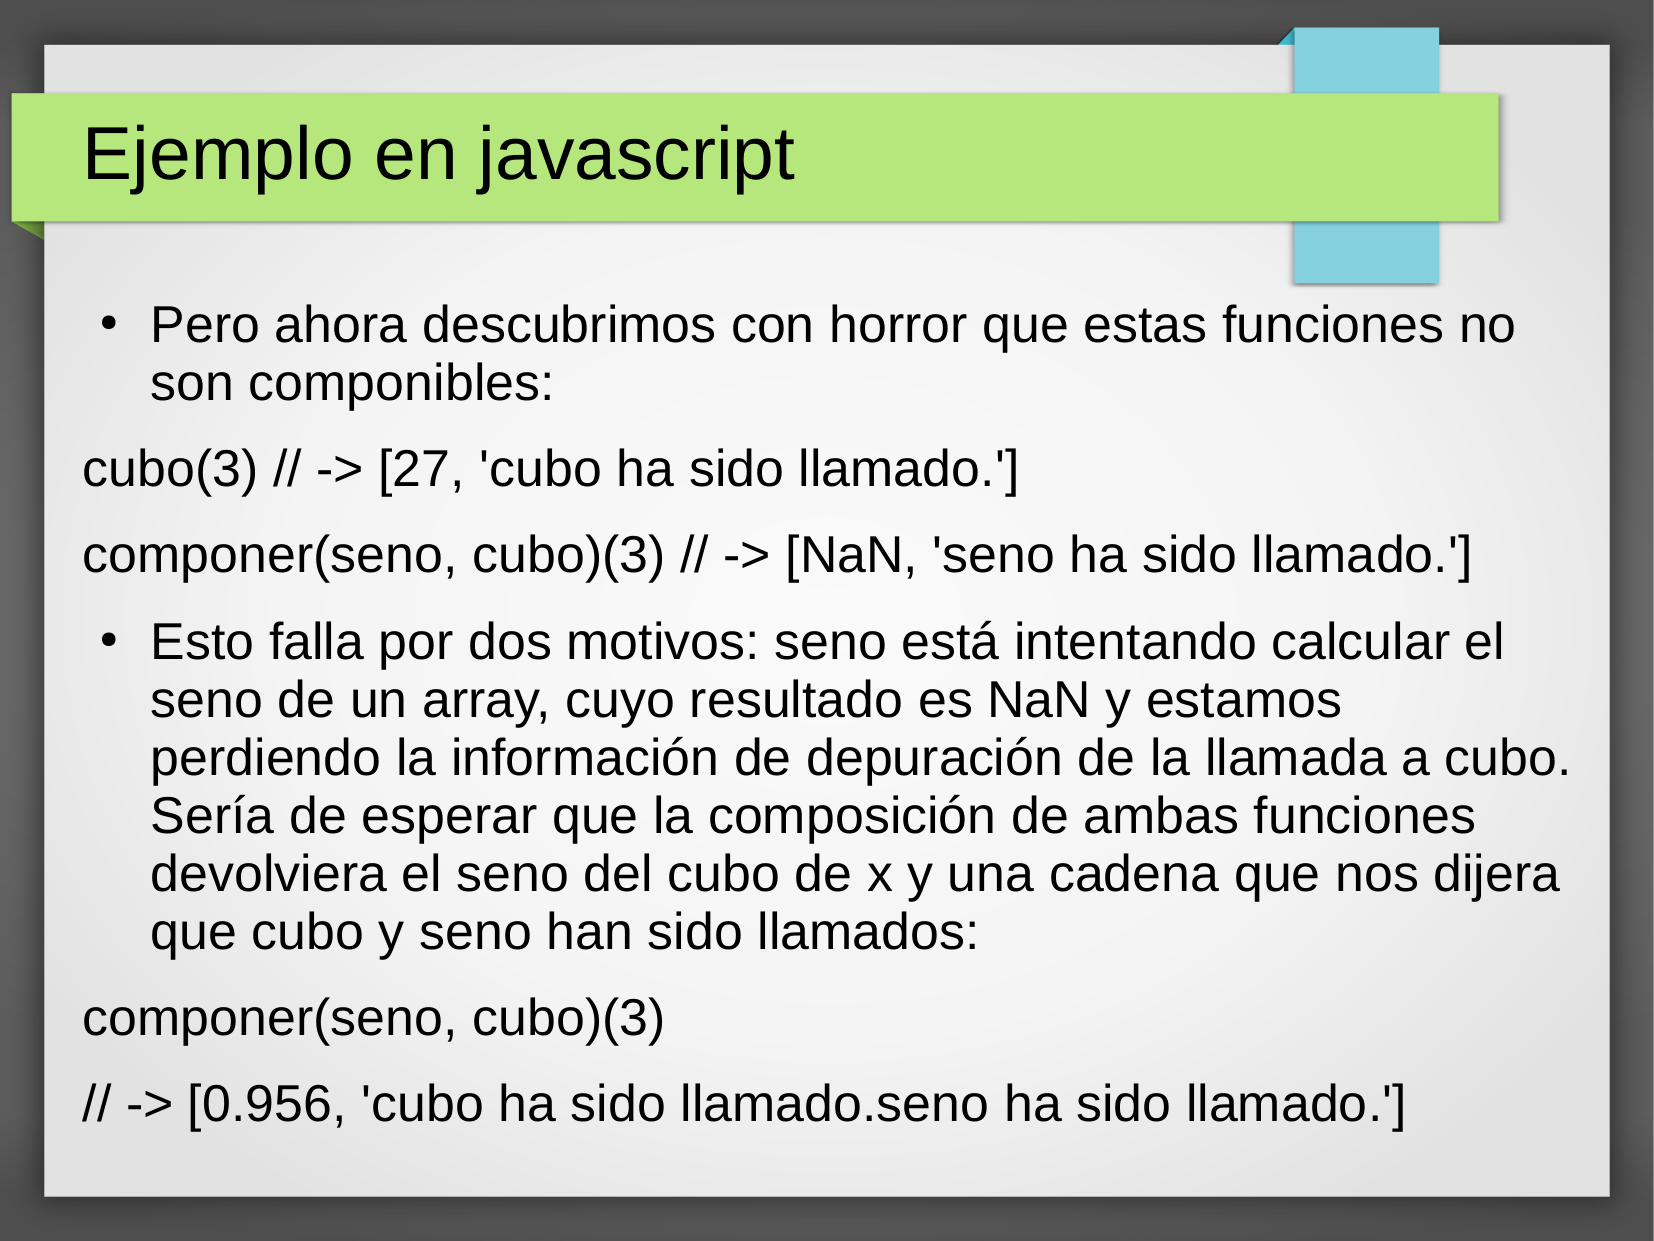

# Ejemplo en javascript
Pero ahora descubrimos con horror que estas funciones no son componibles:
cubo(3) // -> [27, 'cubo ha sido llamado.']
componer(seno, cubo)(3) // -> [NaN, 'seno ha sido llamado.']
Esto falla por dos motivos: seno está intentando calcular el seno de un array, cuyo resultado es NaN y estamos perdiendo la información de depuración de la llamada a cubo. Sería de esperar que la composición de ambas funciones devolviera el seno del cubo de x y una cadena que nos dijera que cubo y seno han sido llamados:
componer(seno, cubo)(3)
// -> [0.956, 'cubo ha sido llamado.seno ha sido llamado.']